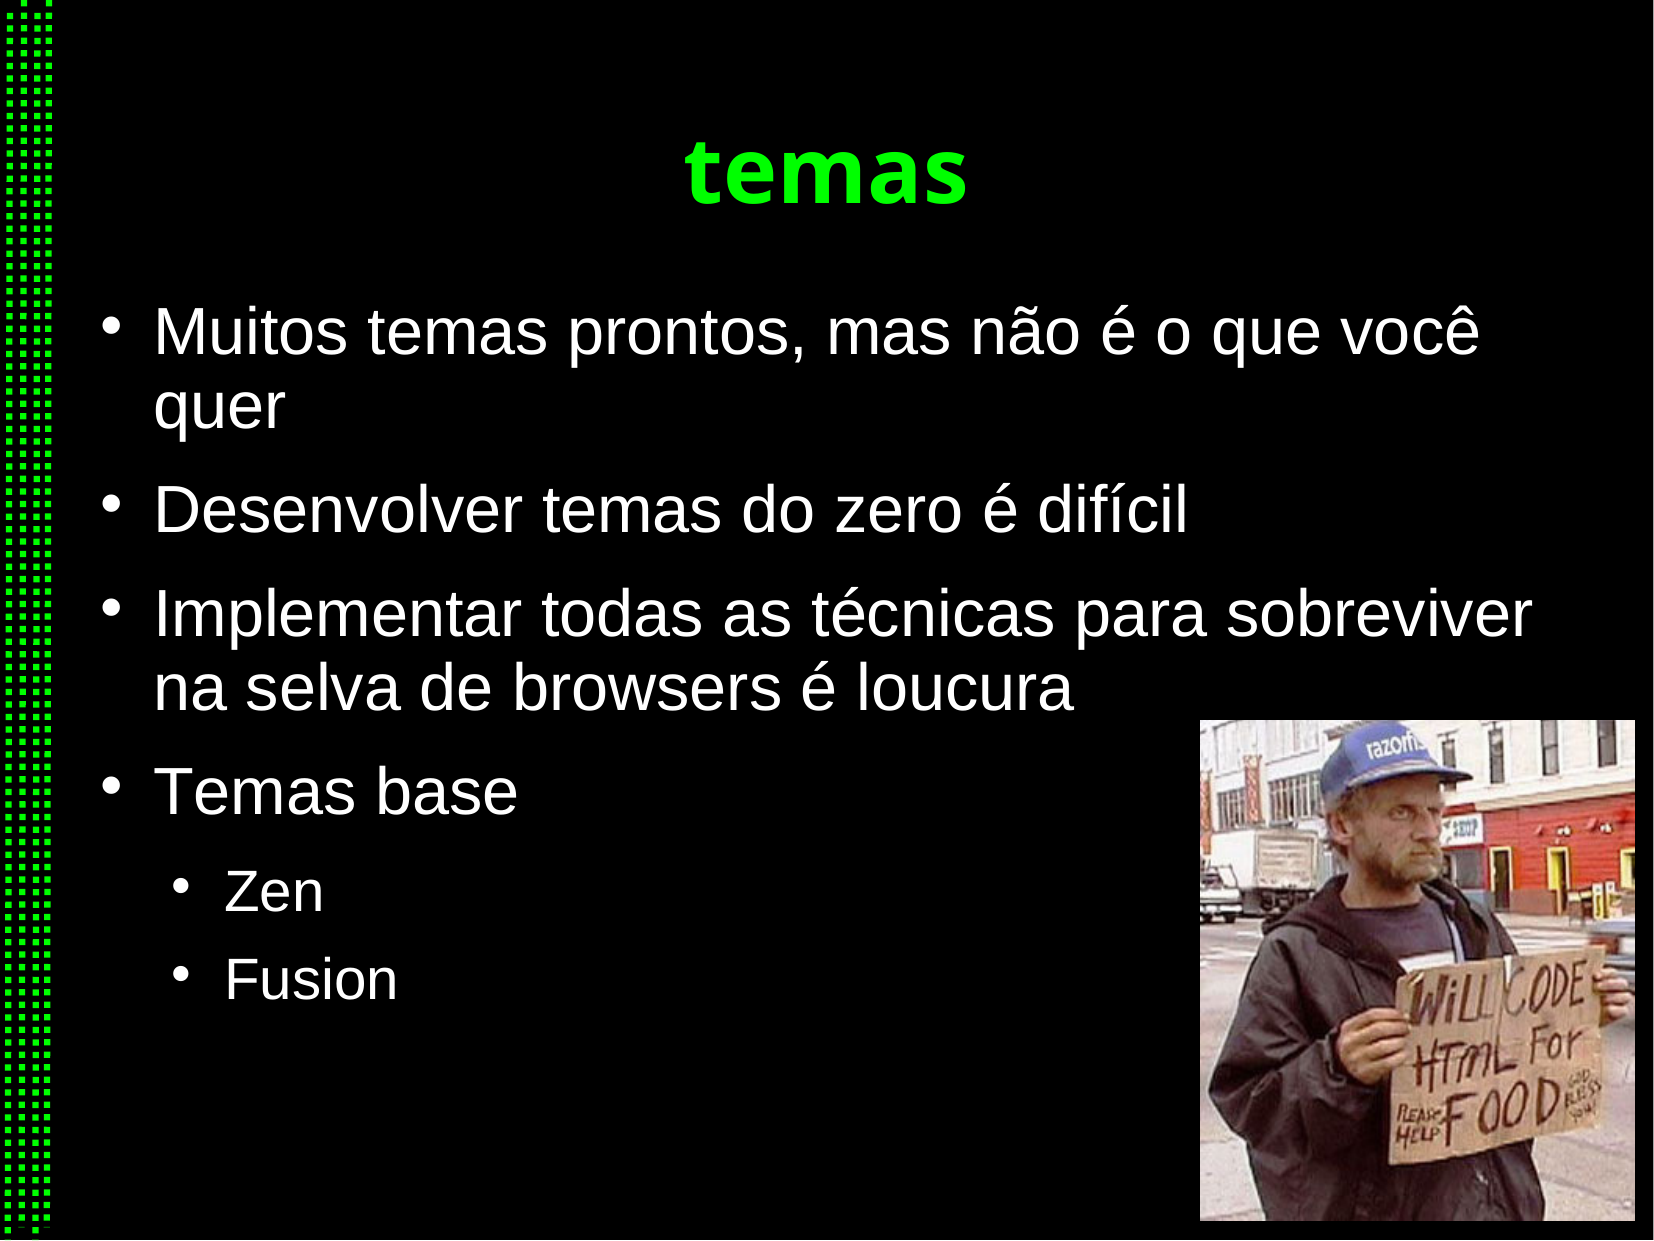

# temas
Muitos temas prontos, mas não é o que você quer
Desenvolver temas do zero é difícil
Implementar todas as técnicas para sobreviver na selva de browsers é loucura
Temas base
Zen
Fusion